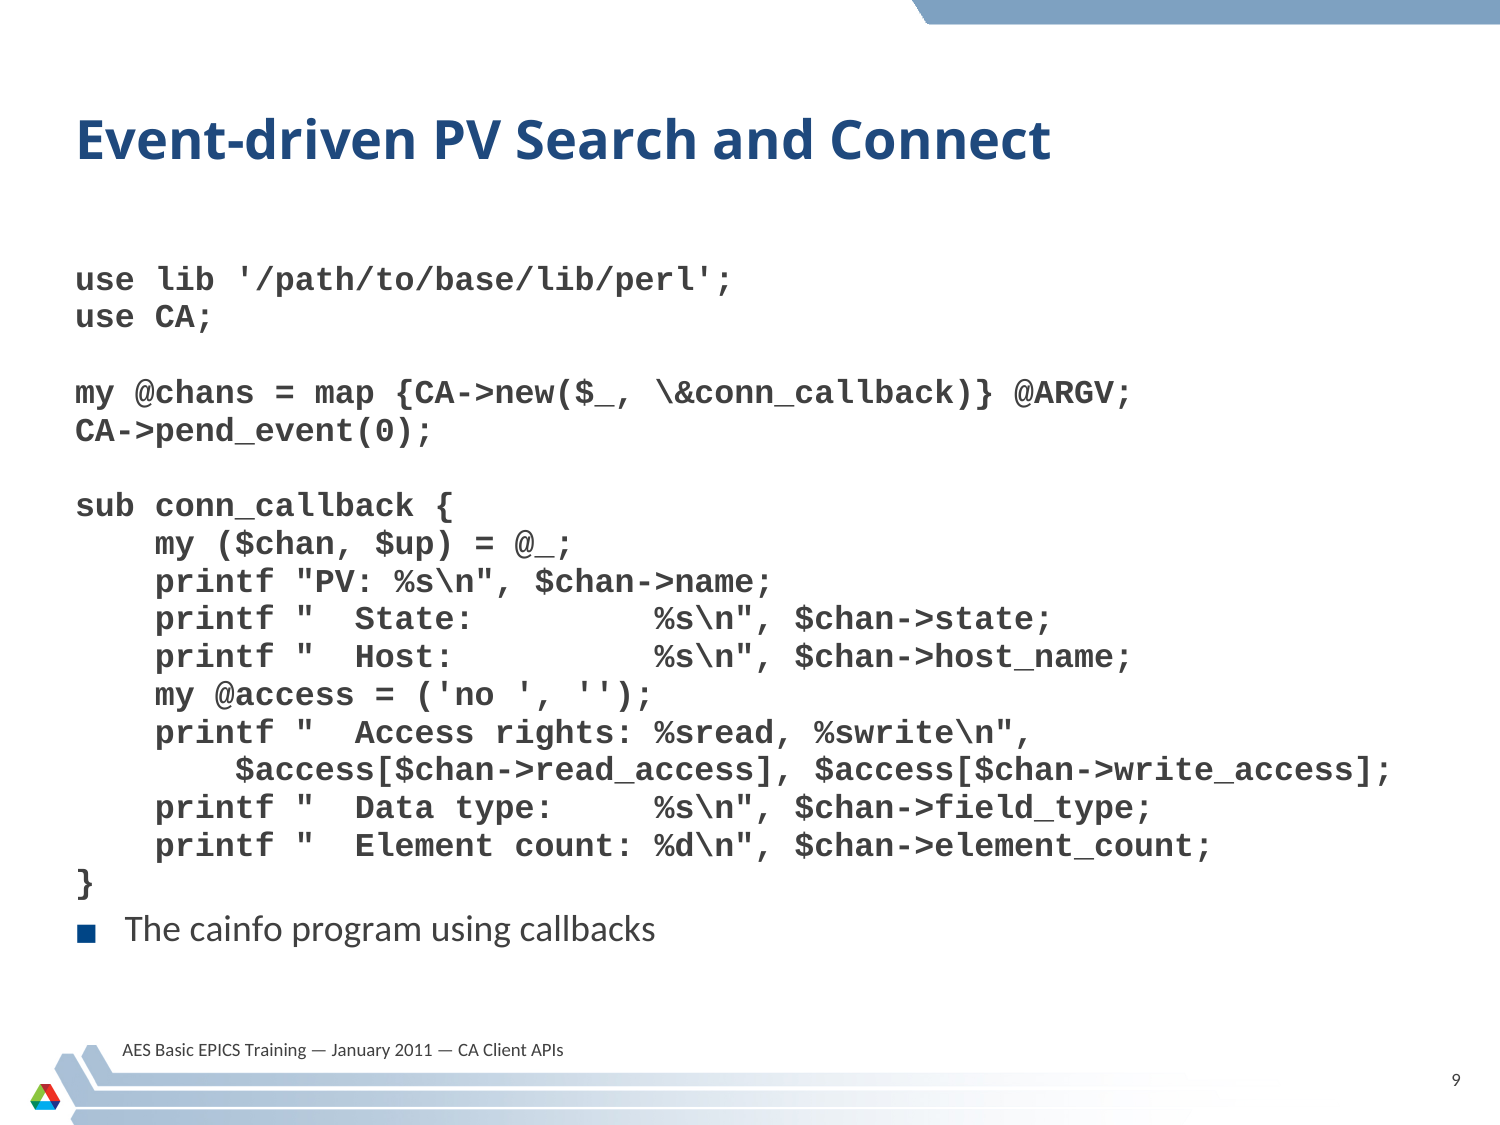

# Event-driven PV Search and Connect
use lib '/path/to/base/lib/perl';
use CA;
my @chans = map {CA->new($_, \&conn_callback)} @ARGV;
CA->pend_event(0);
sub conn_callback {
 my ($chan, $up) = @_;
 printf "PV: %s\n", $chan->name;
 printf " State: %s\n", $chan->state;
 printf " Host: %s\n", $chan->host_name;
 my @access = ('no ', '');
 printf " Access rights: %sread, %swrite\n",
 $access[$chan->read_access], $access[$chan->write_access];
 printf " Data type: %s\n", $chan->field_type;
 printf " Element count: %d\n", $chan->element_count;
}
The cainfo program using callbacks
AES Basic EPICS Training — January 2011 — CA Client APIs
9